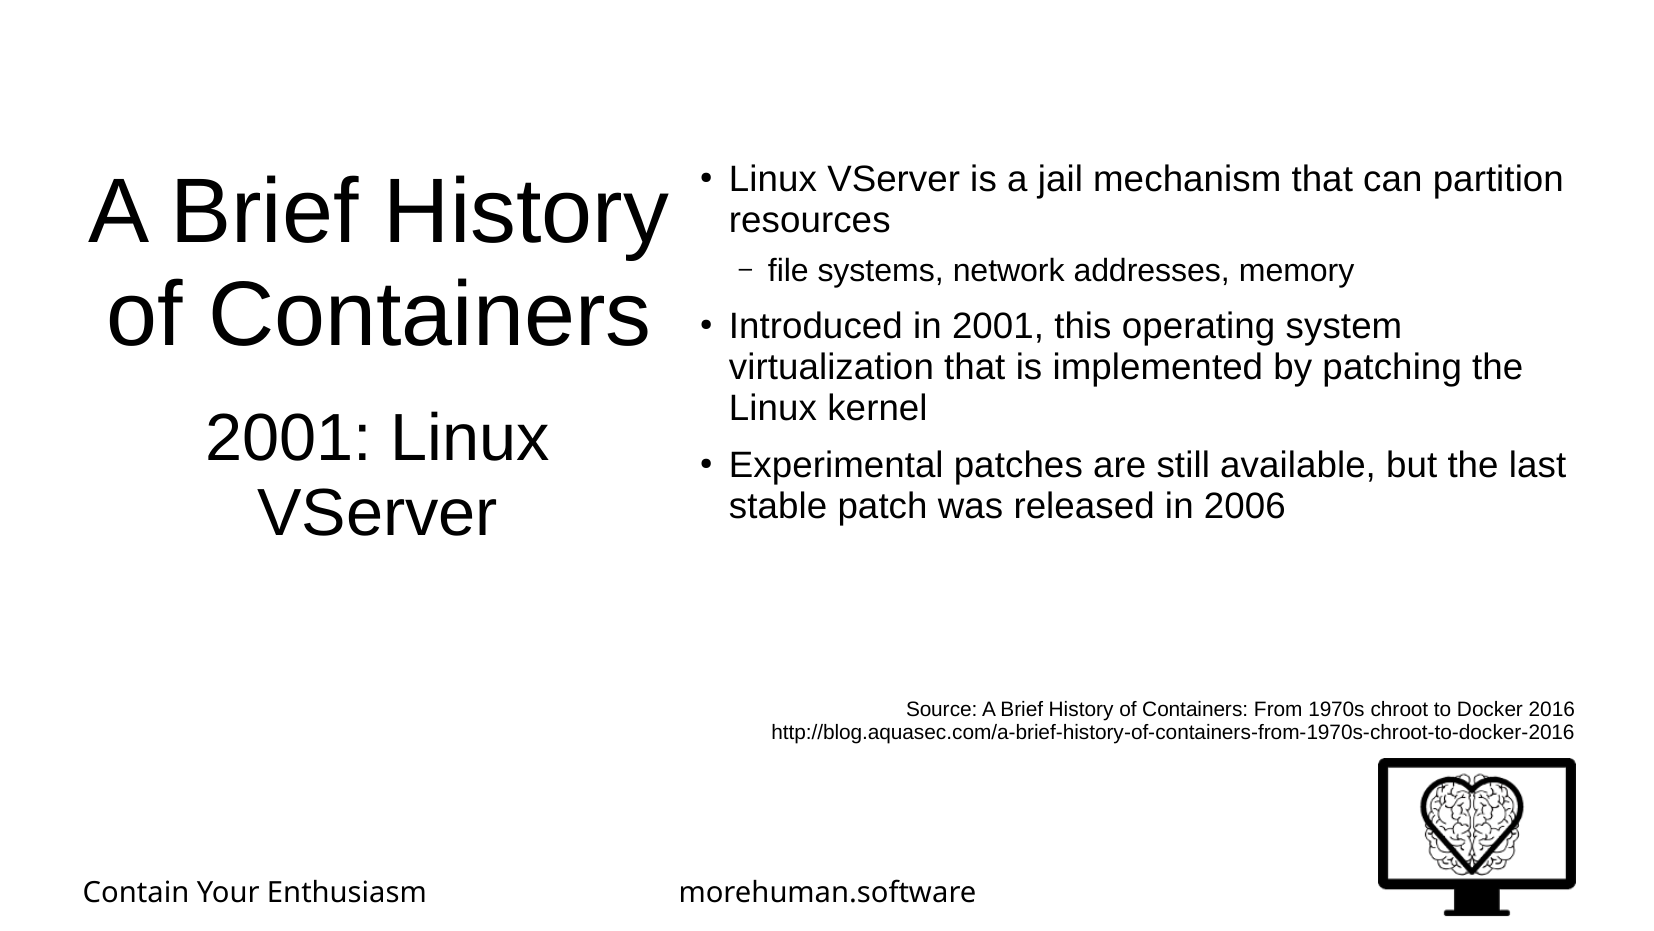

# A Brief History of Containers
Linux VServer is a jail mechanism that can partition resources
file systems, network addresses, memory
Introduced in 2001, this operating system virtualization that is implemented by patching the Linux kernel
Experimental patches are still available, but the last stable patch was released in 2006
2001: Linux VServer
Source: A Brief History of Containers: From 1970s chroot to Docker 2016
http://blog.aquasec.com/a-brief-history-of-containers-from-1970s-chroot-to-docker-2016